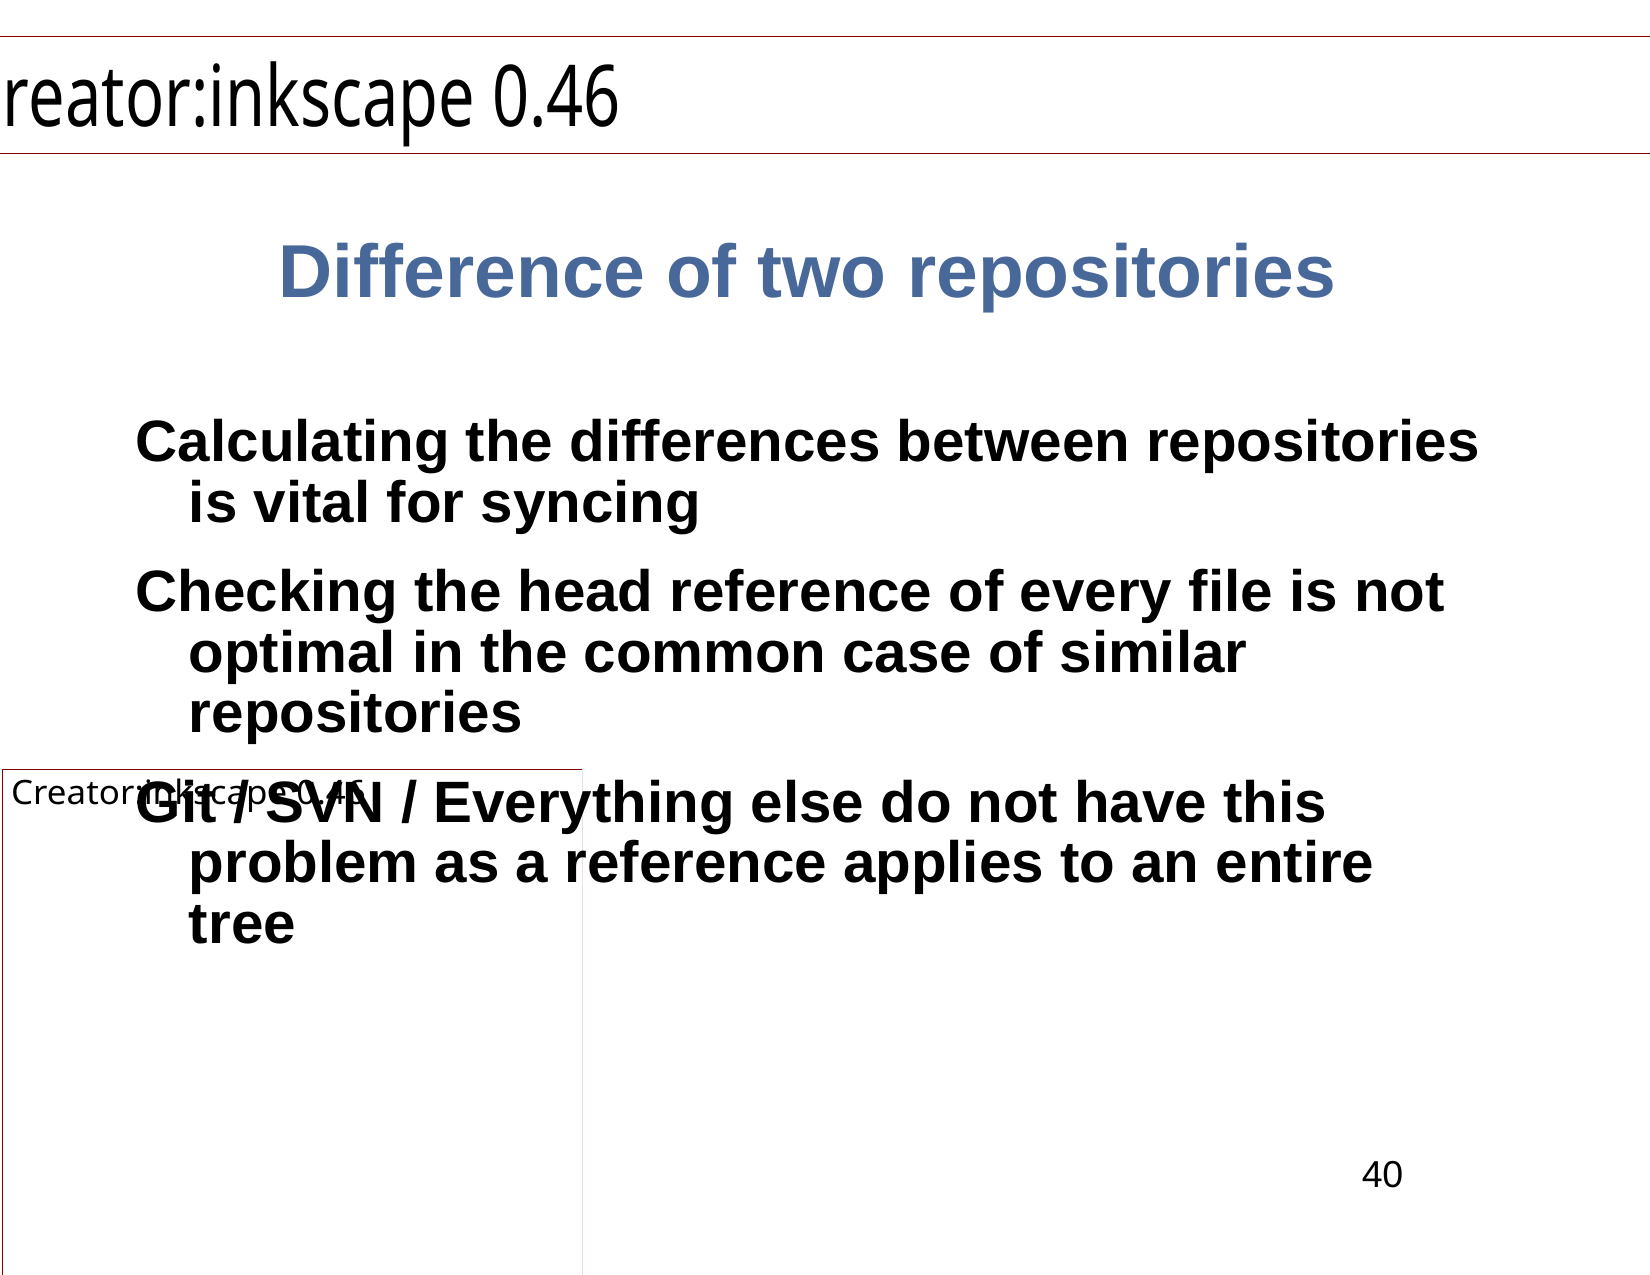

# Difference of two repositories
Calculating the differences between repositories is vital for syncing
Checking the head reference of every file is not optimal in the common case of similar repositories
Git / SVN / Everything else do not have this problem as a reference applies to an entire tree